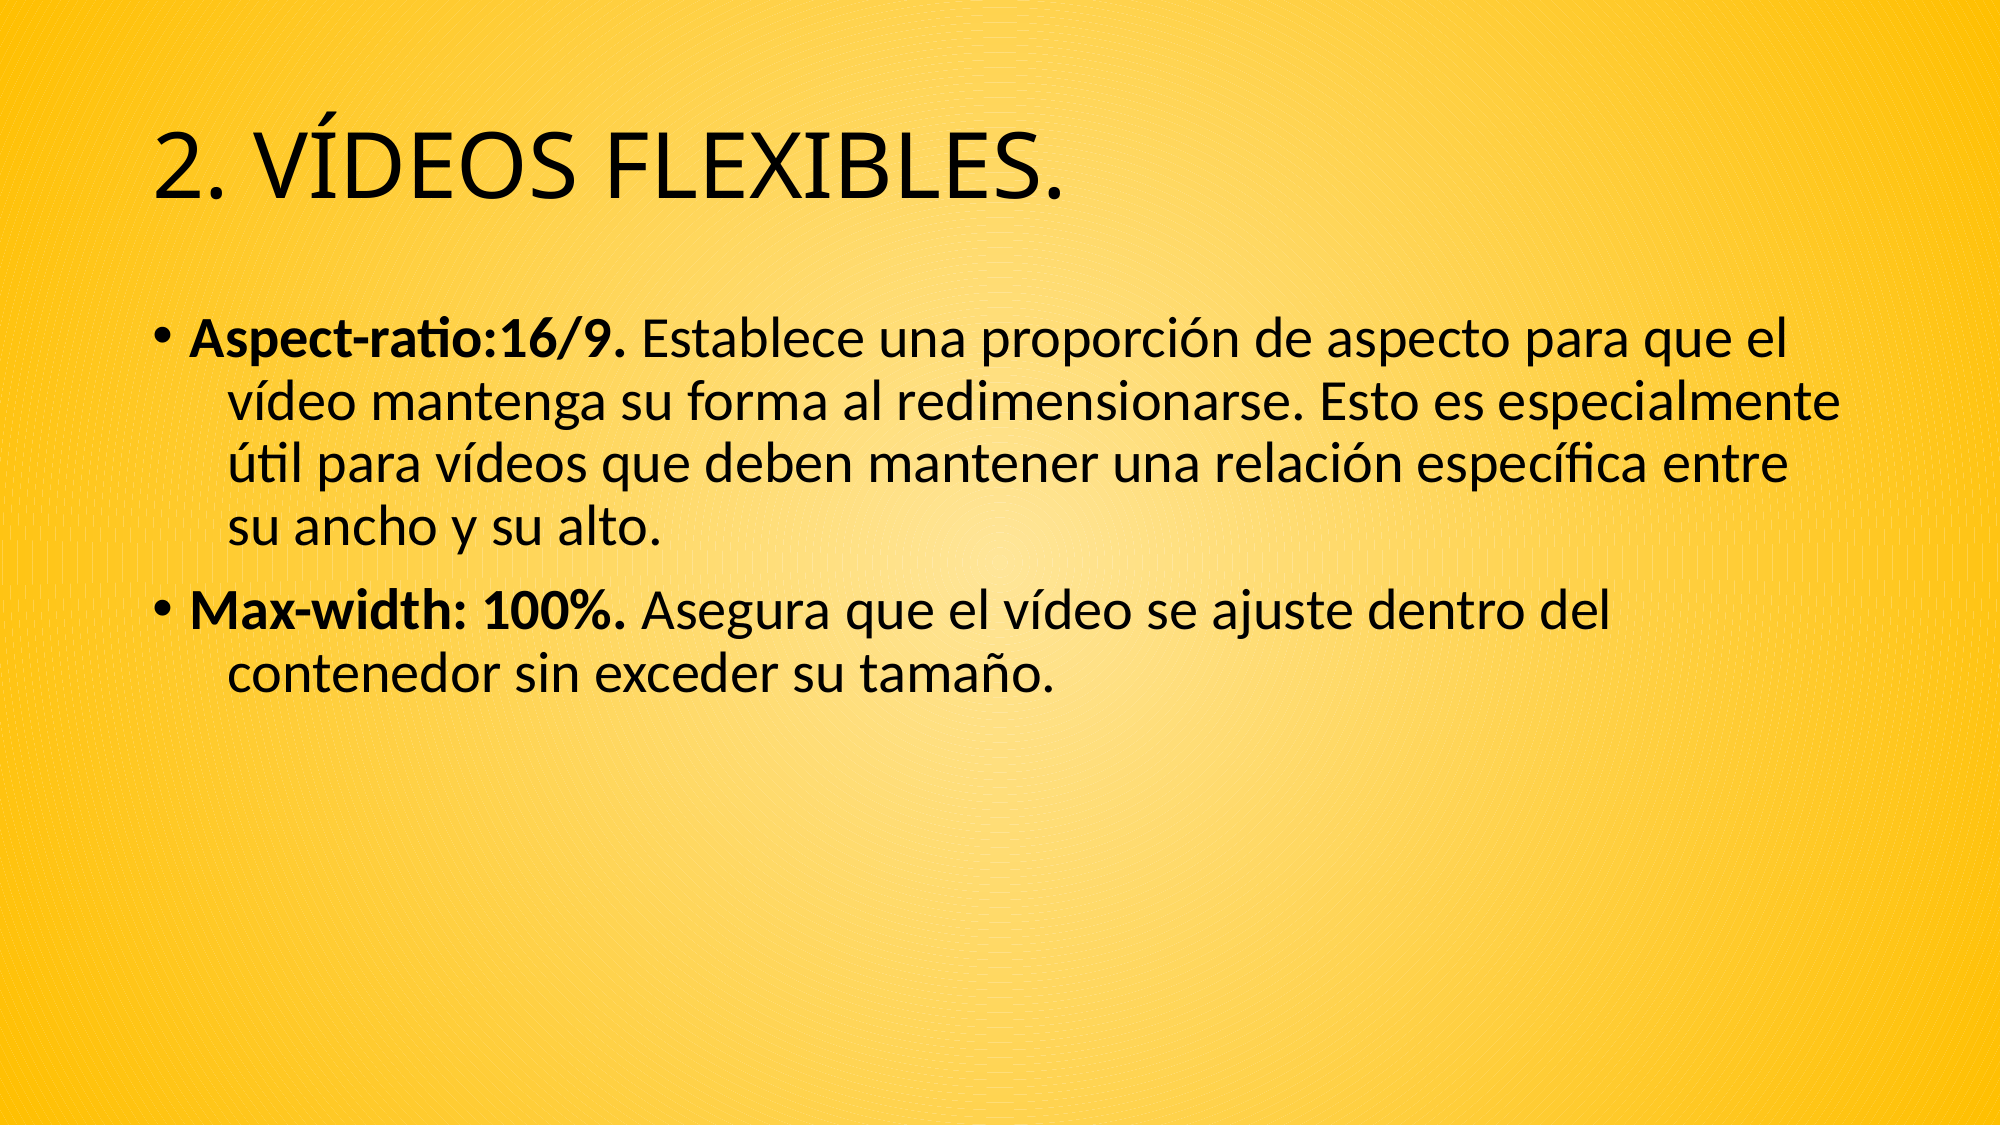

# 2. VÍDEOS FLEXIBLES.
Aspect-ratio:16/9. Establece una proporción de aspecto para que el vídeo mantenga su forma al redimensionarse. Esto es especialmente útil para vídeos que deben mantener una relación específica entre su ancho y su alto.
Max-width: 100%. Asegura que el vídeo se ajuste dentro del contenedor sin exceder su tamaño.